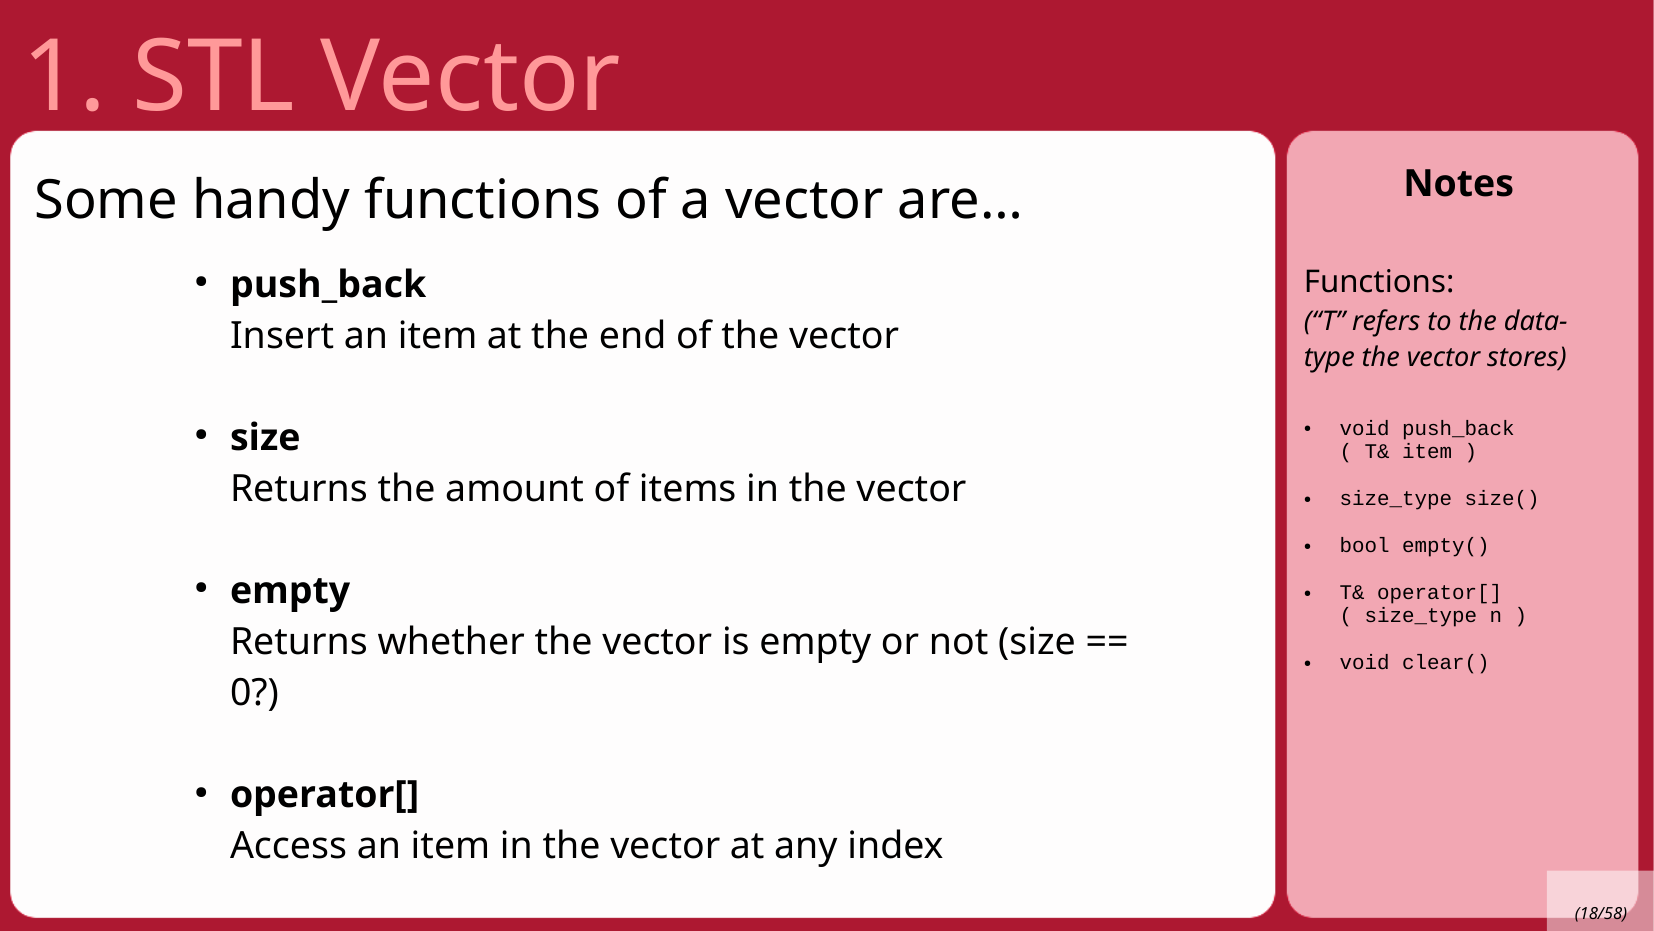

# 1. STL Vector
Notes
Functions:
(“T” refers to the data-type the vector stores)
void push_back
( T& item )
size_type size()
bool empty()
T& operator[]( size_type n )
void clear()
Some handy functions of a vector are…
push_back
Insert an item at the end of the vector
size
Returns the amount of items in the vector
empty
Returns whether the vector is empty or not (size == 0?)
operator[]
Access an item in the vector at any index
clear
Clears out all the elements of the vector.